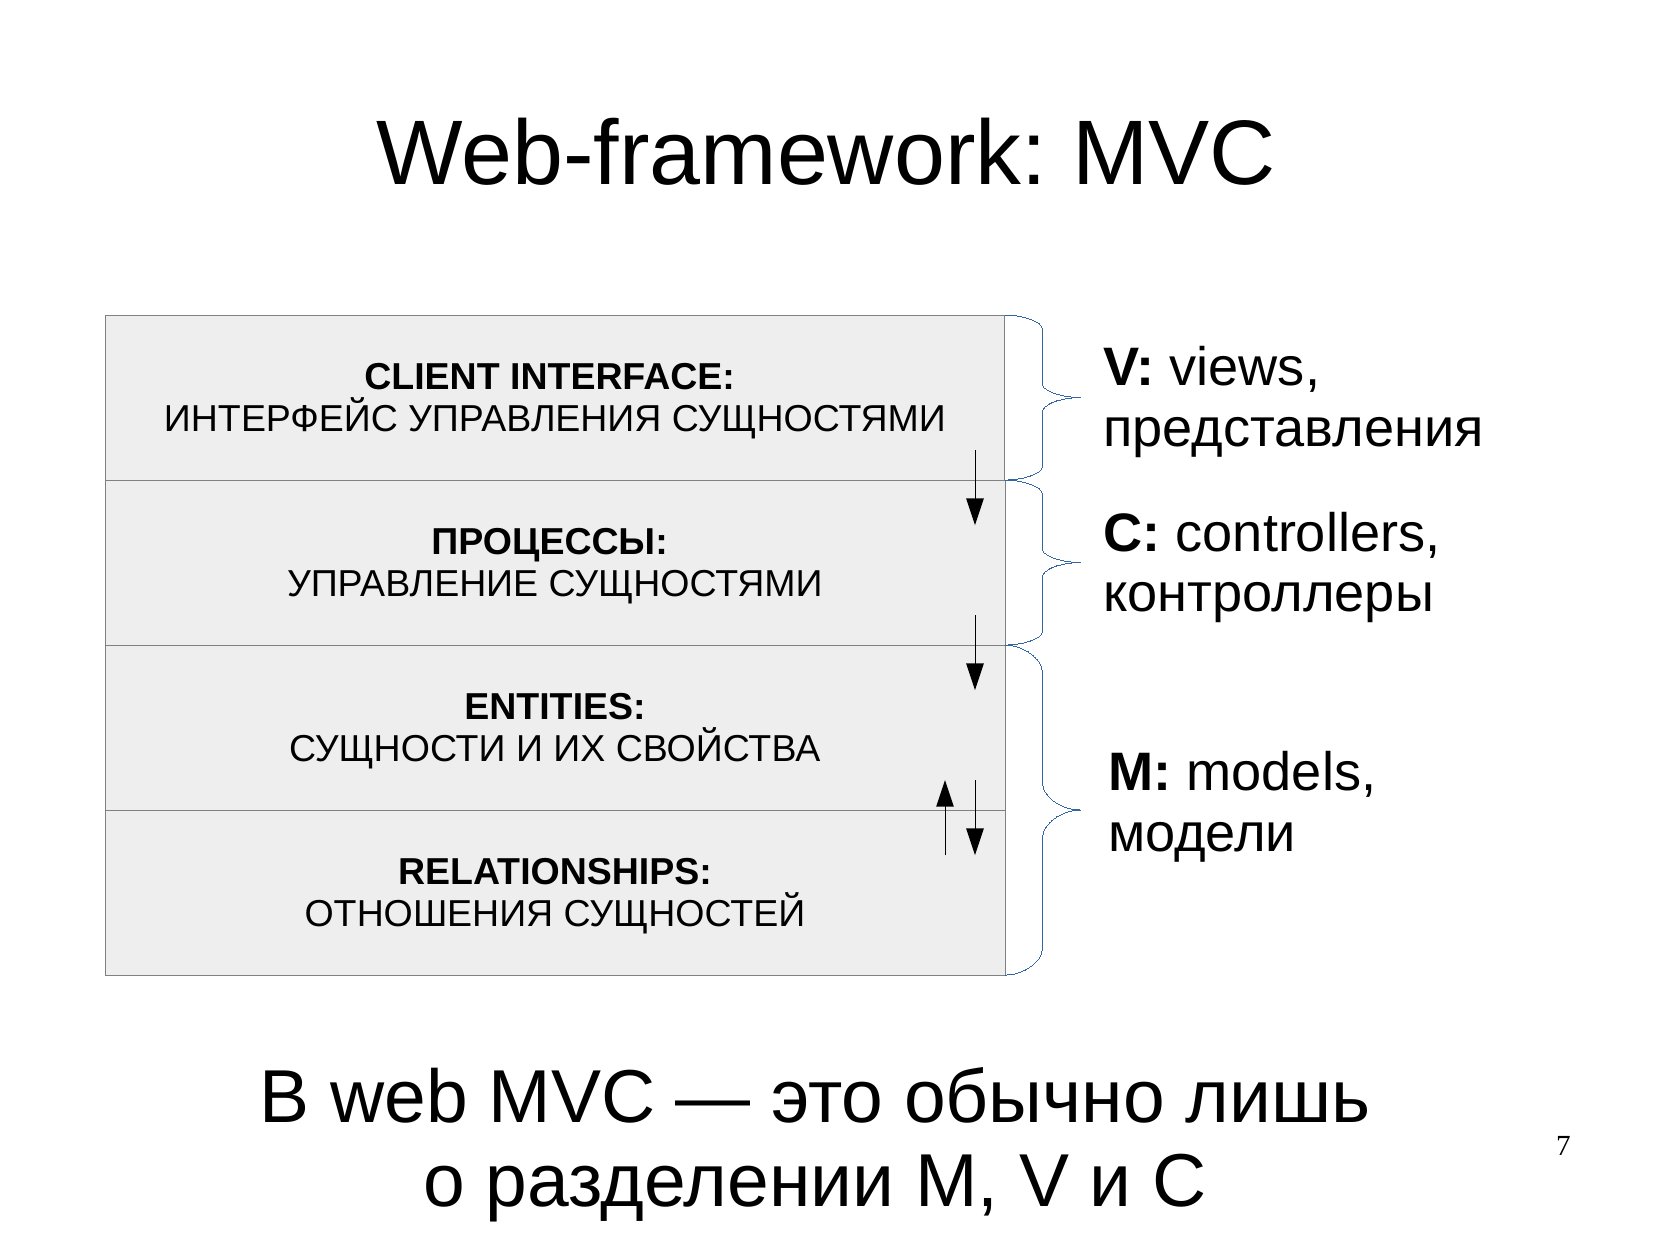

# Web-framework: MVC
CLIENT INTERFACE:
ИНТЕРФЕЙС УПРАВЛЕНИЯ СУЩНОСТЯМИ
V: views,
представления
ПРОЦЕССЫ:
УПРАВЛЕНИЕ СУЩНОСТЯМИ
C: controllers,
контроллеры
ENTITIES:
СУЩНОСТИ И ИХ СВОЙСТВА
M: models,
модели
RELATIONSHIPS:
ОТНОШЕНИЯ СУЩНОСТЕЙ
В web MVC — это обычно лишь
о разделении M, V и C
7